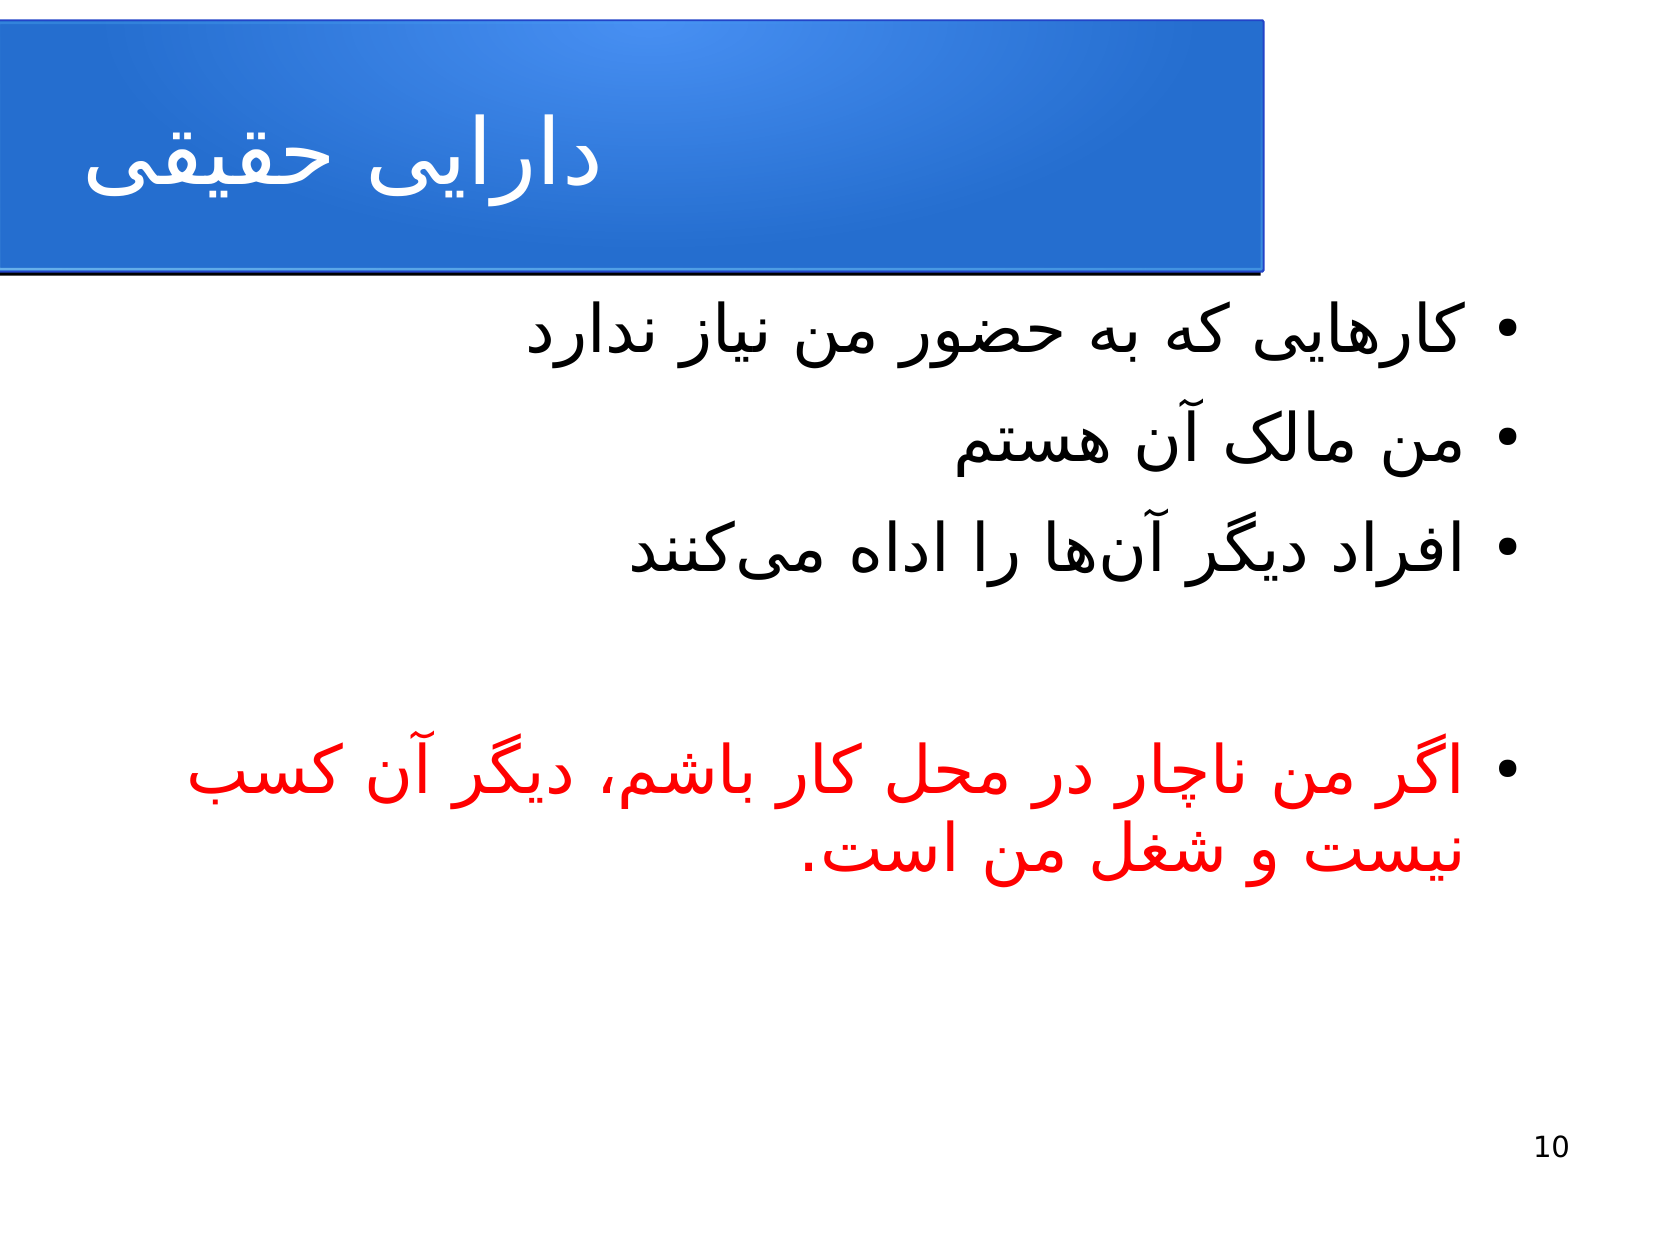

# دارایی حقیقی
کارهایی که به حضور من نیاز ندارد
من مالک آن هستم
افراد دیگر آن‌ها را اداه می‌کنند
اگر من ناچار در محل کار باشم، دیگر آن کسب نیست و شغل من است.
10